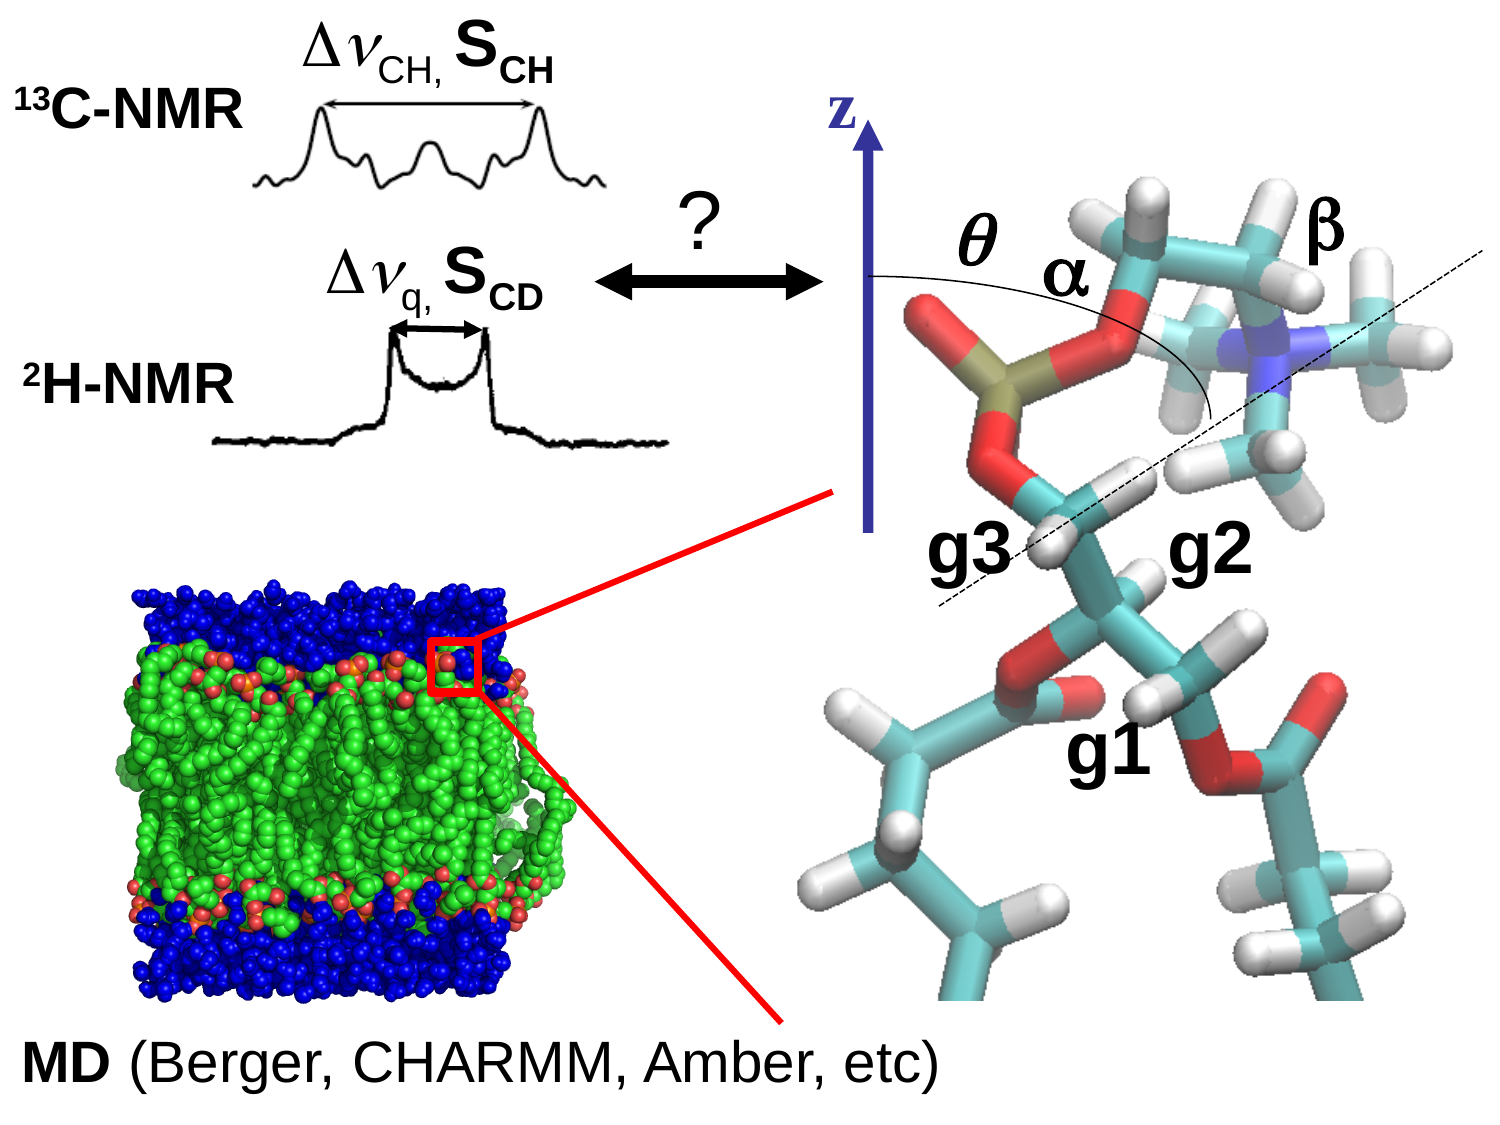

DnCH, SCH
z
13C-NMR
?
b
 q
a
Dnq, SCD
2H-NMR
g3
g2
g1
MD (Berger, CHARMM, Amber, etc)